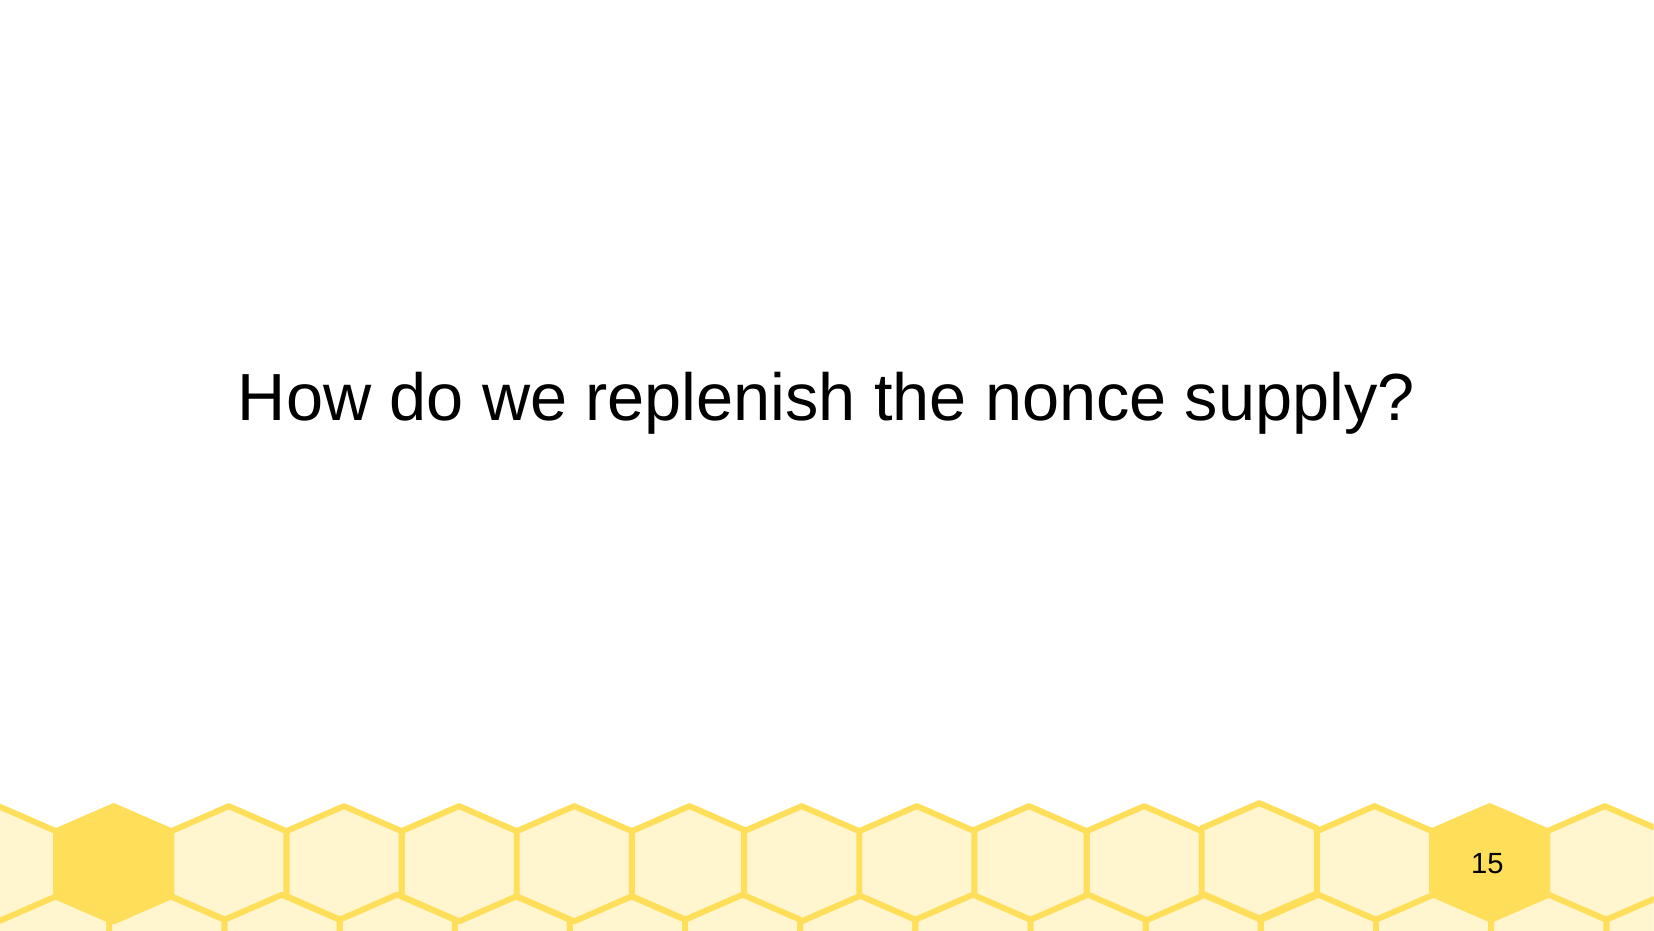

# How do we replenish the nonce supply?